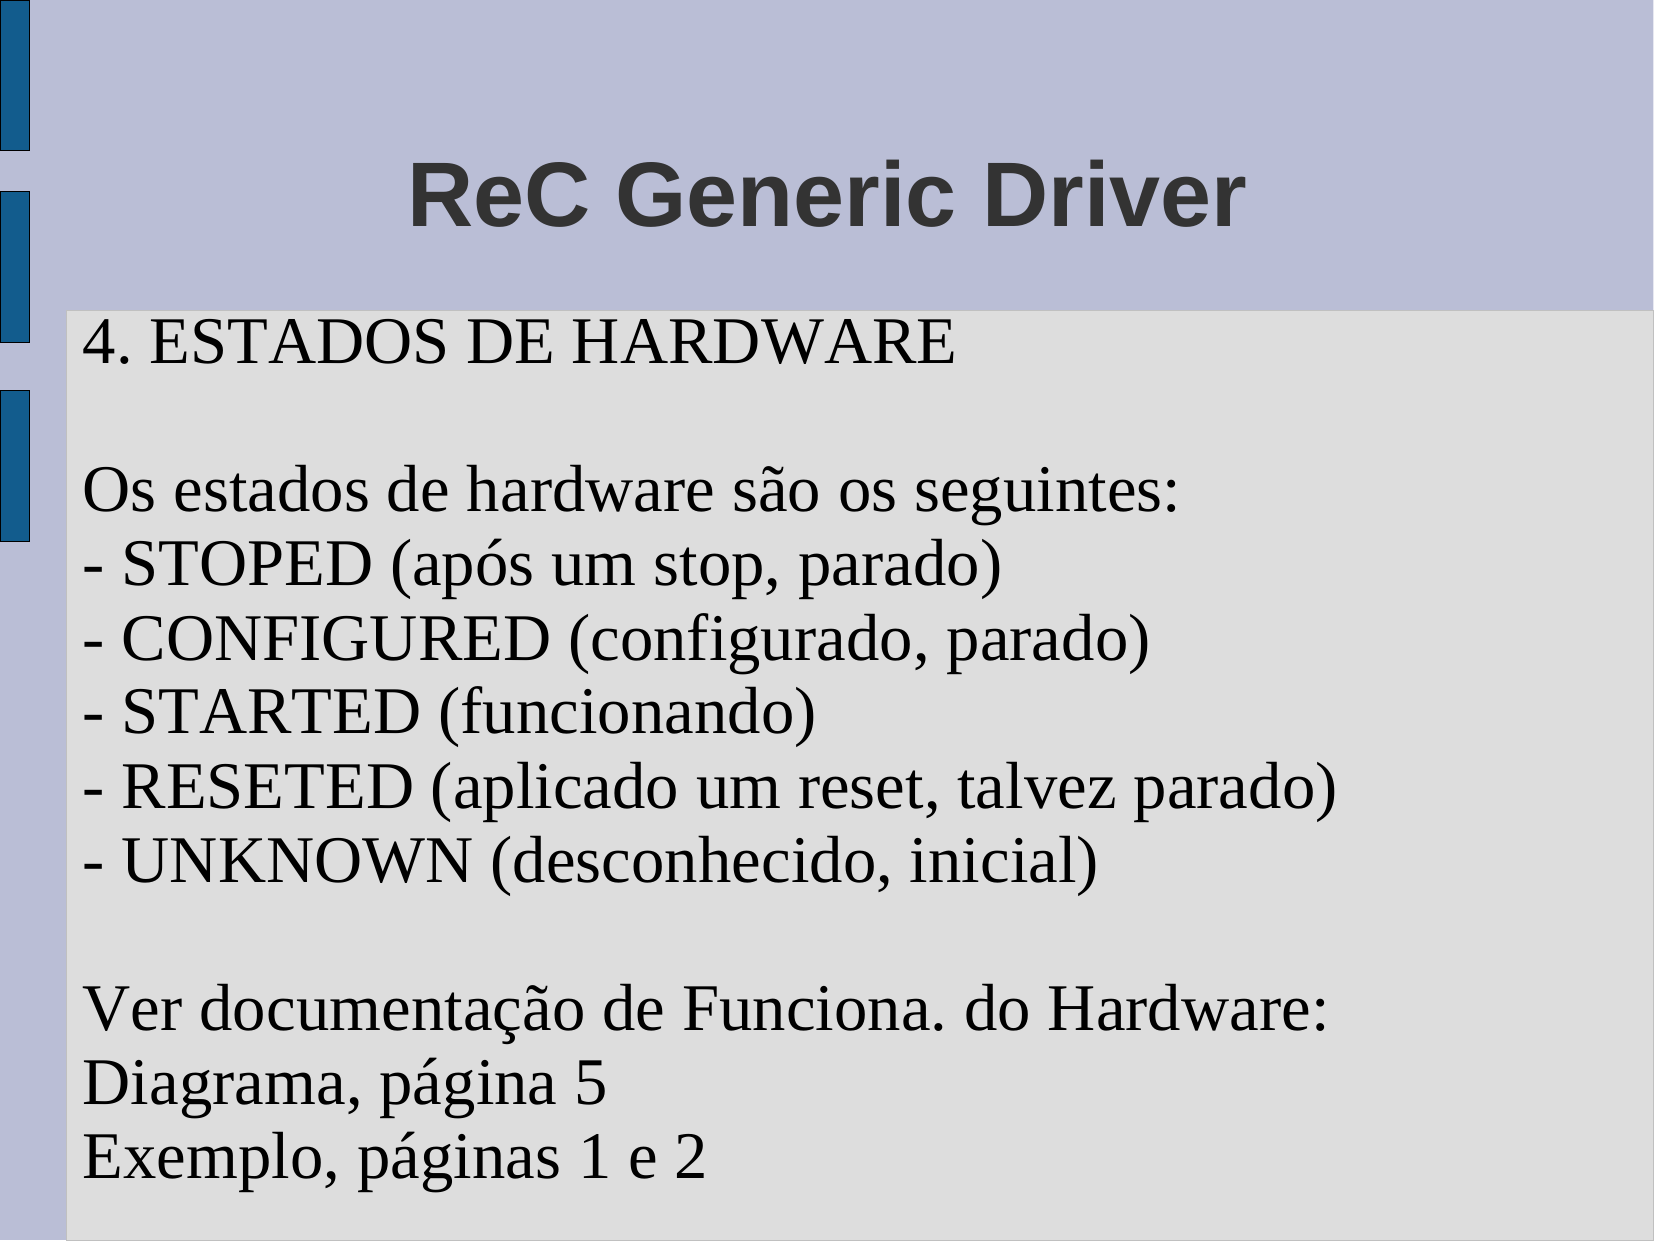

# ReC Generic Driver
4. ESTADOS DE HARDWARE
Os estados de hardware são os seguintes:
- STOPED (após um stop, parado)
- CONFIGURED (configurado, parado)
- STARTED (funcionando)
- RESETED (aplicado um reset, talvez parado)
- UNKNOWN (desconhecido, inicial)
Ver documentação de Funciona. do Hardware:
Diagrama, página 5
Exemplo, páginas 1 e 2